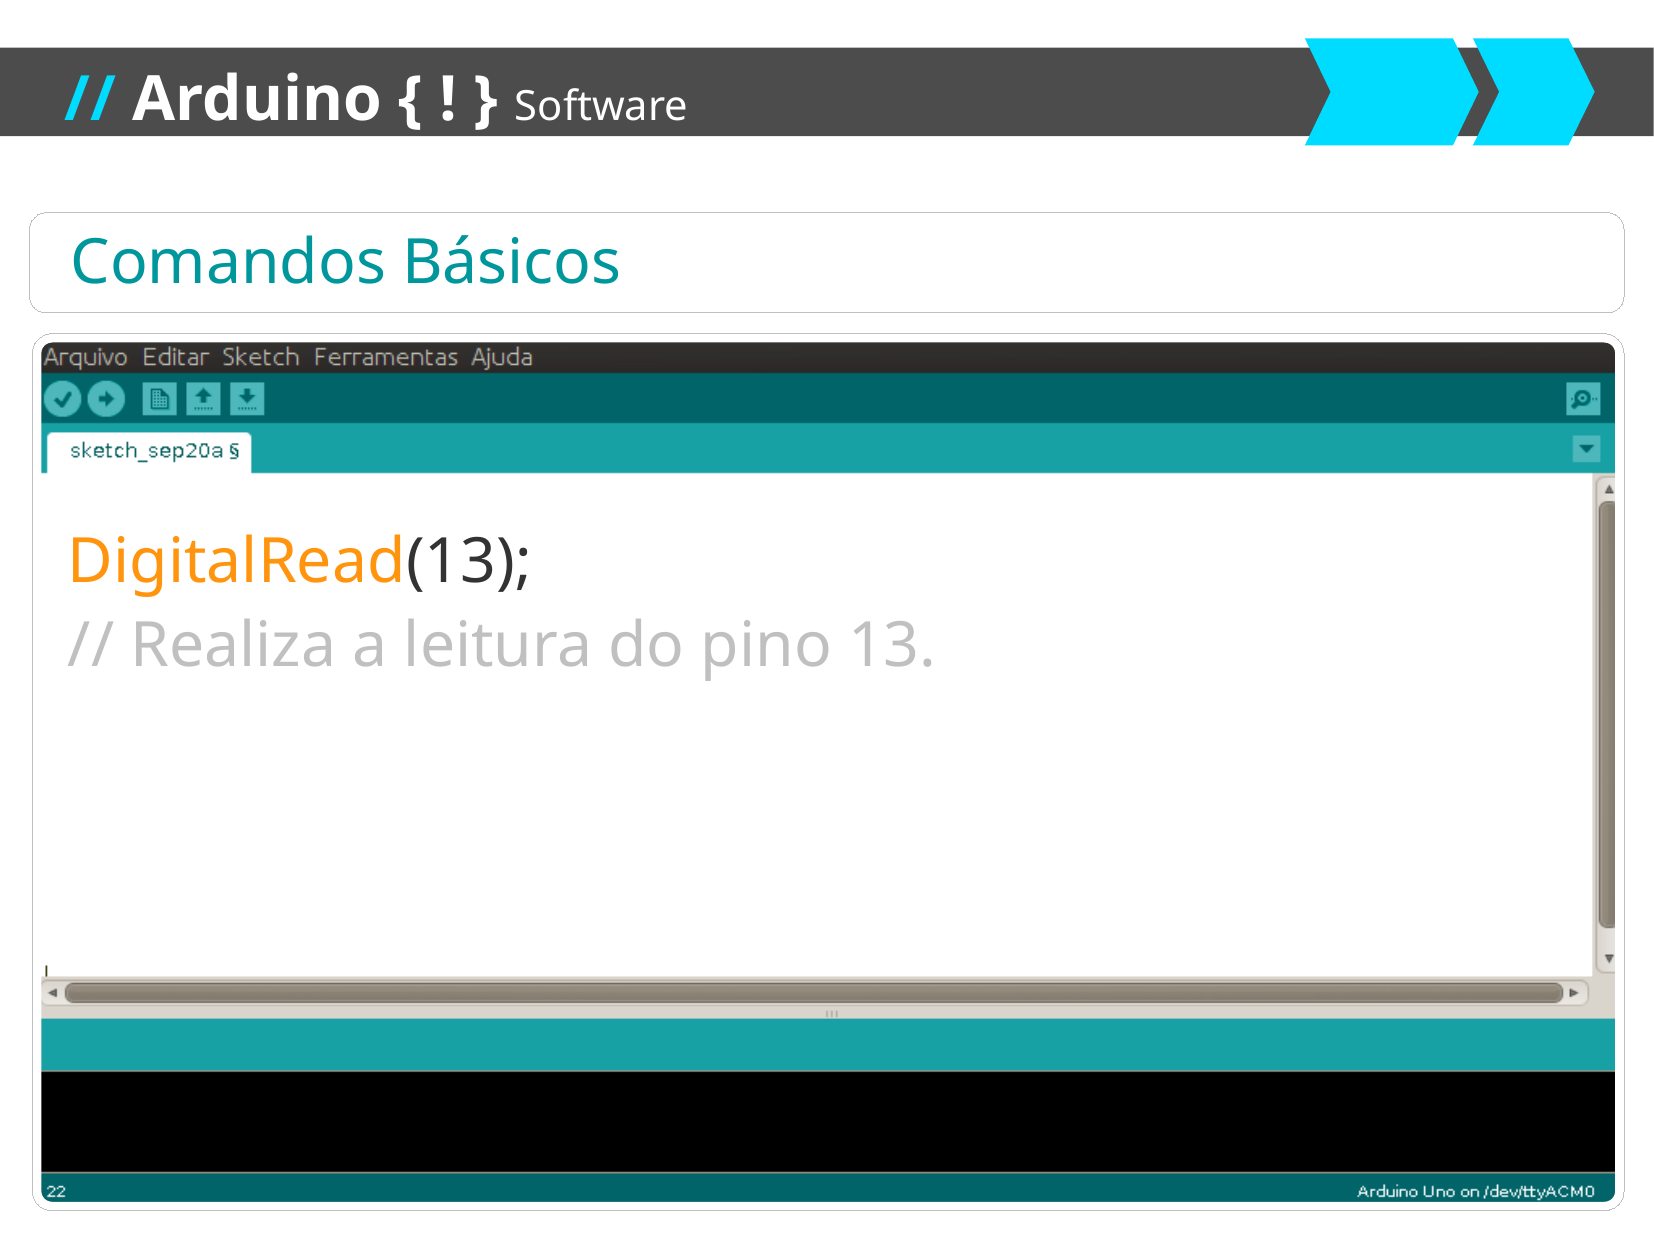

// Arduino { ! } Software
Comandos Básicos
DigitalRead(13);
// Realiza a leitura do pino 13.